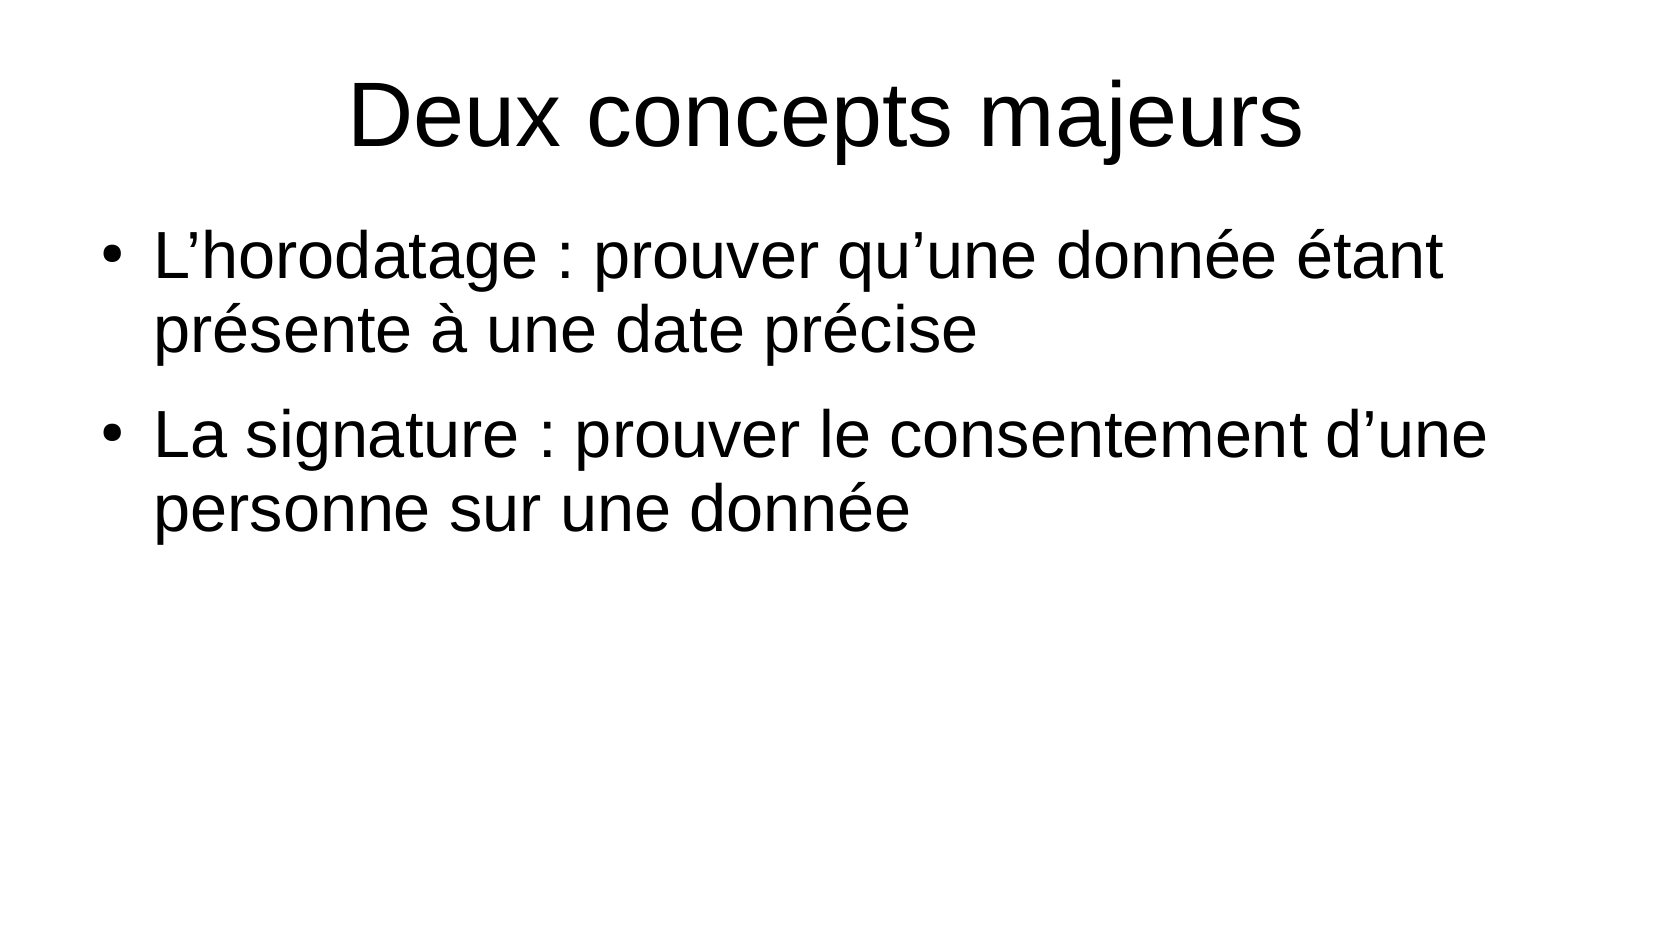

# Deux concepts majeurs
L’horodatage : prouver qu’une donnée étant présente à une date précise
La signature : prouver le consentement d’une personne sur une donnée